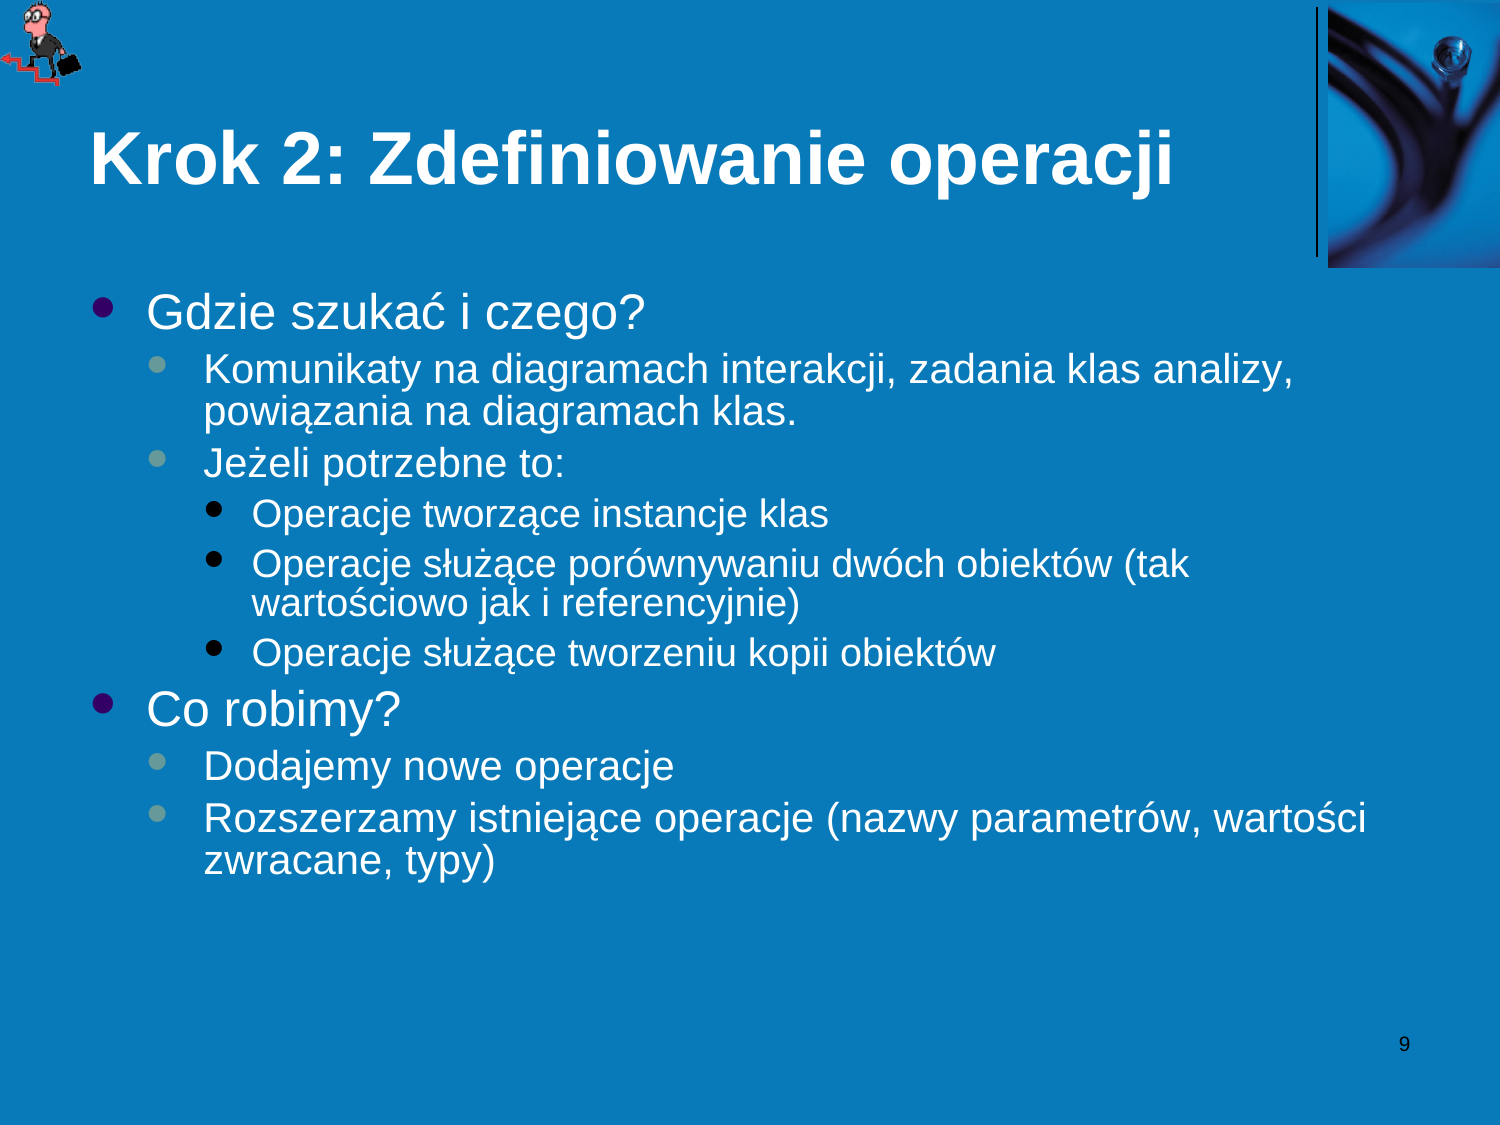

# Krok 2: Zdefiniowanie operacji
Gdzie szukać i czego?
Komunikaty na diagramach interakcji, zadania klas analizy, powiązania na diagramach klas.
Jeżeli potrzebne to:
Operacje tworzące instancje klas
Operacje służące porównywaniu dwóch obiektów (tak wartościowo jak i referencyjnie)
Operacje służące tworzeniu kopii obiektów
Co robimy?
Dodajemy nowe operacje
Rozszerzamy istniejące operacje (nazwy parametrów, wartości zwracane, typy)
9